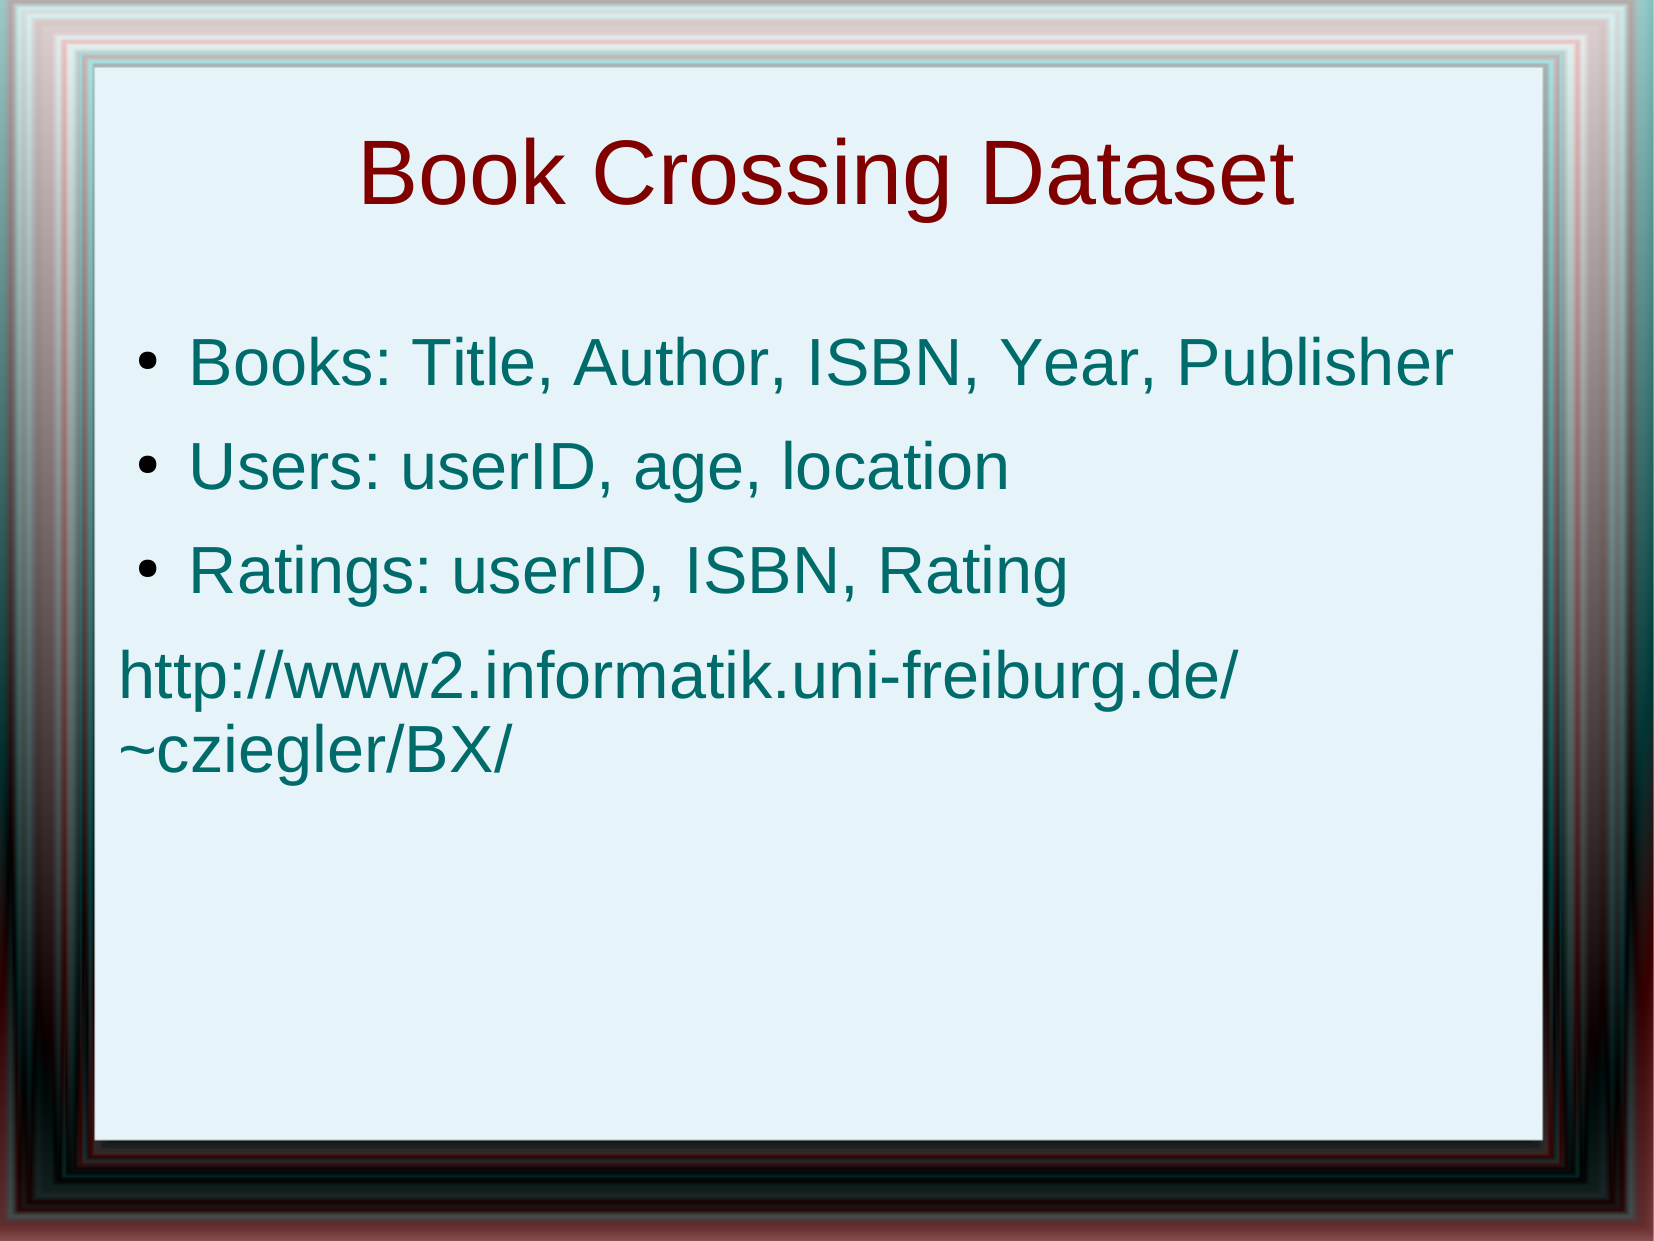

# Book Crossing Dataset
Books: Title, Author, ISBN, Year, Publisher
Users: userID, age, location
Ratings: userID, ISBN, Rating
http://www2.informatik.uni-freiburg.de/~cziegler/BX/